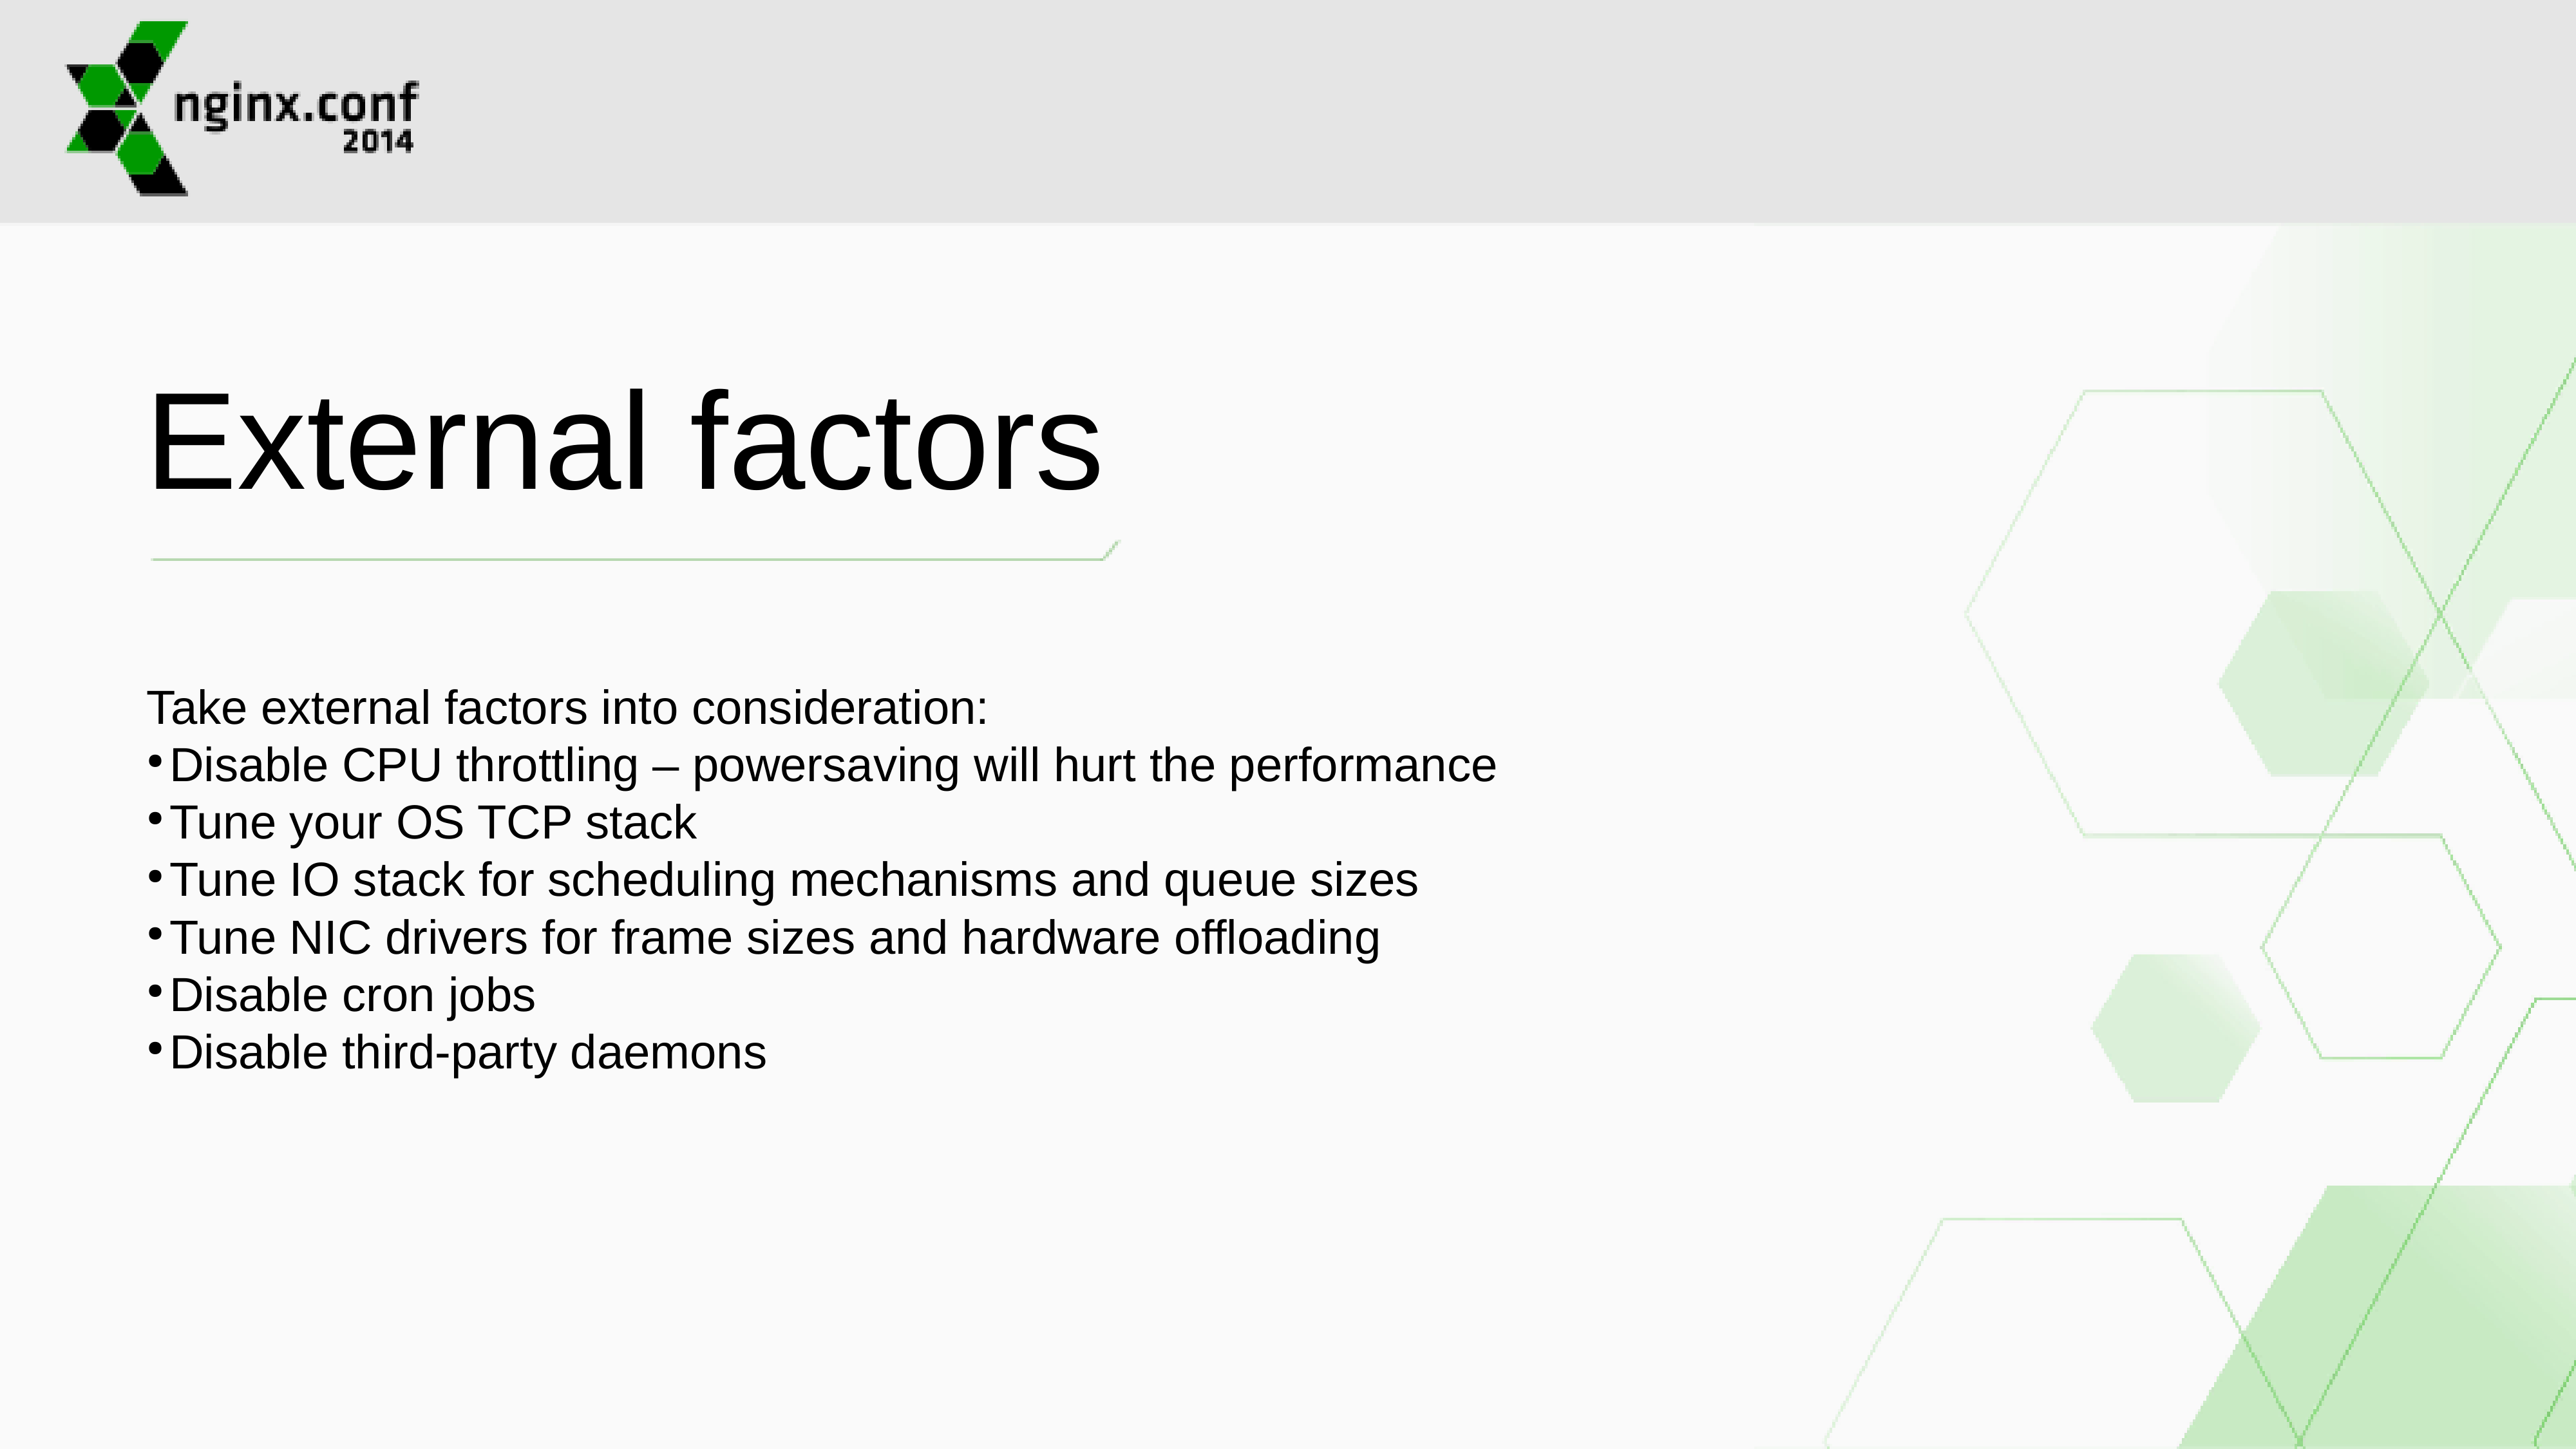

# External factors
Take external factors into consideration:
Disable CPU throttling – powersaving will hurt the performance
Tune your OS TCP stack
Tune IO stack for scheduling mechanisms and queue sizes
Tune NIC drivers for frame sizes and hardware offloading
Disable cron jobs
Disable third-party daemons